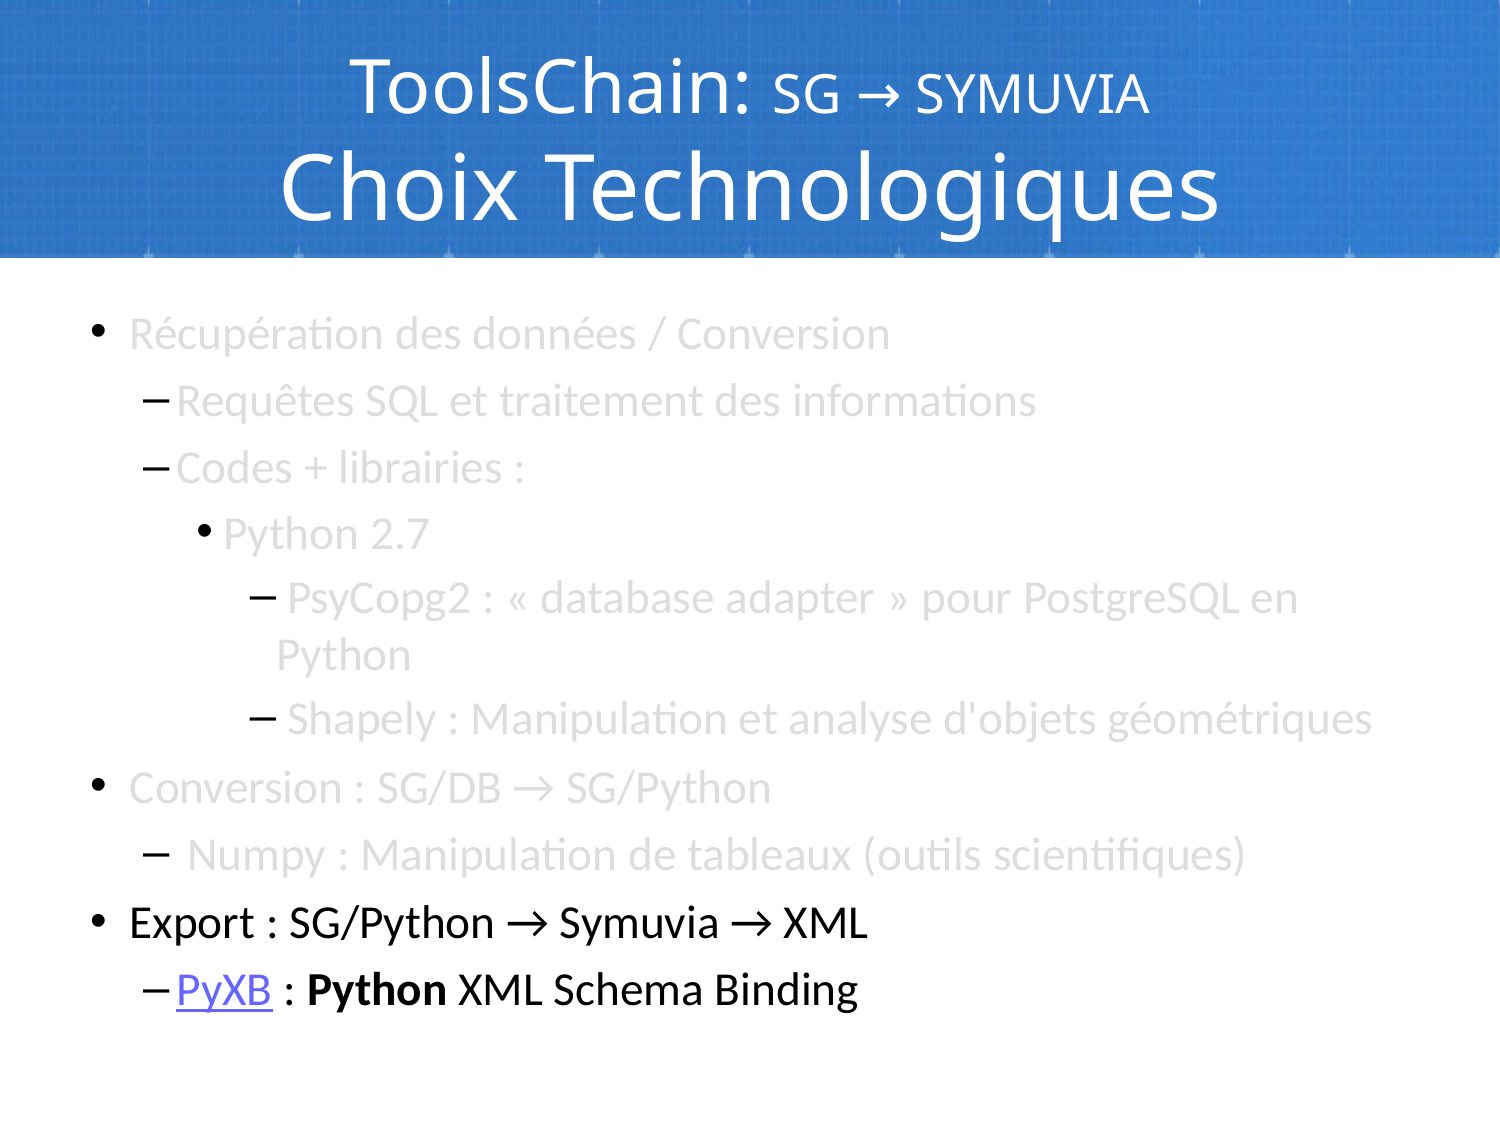

# ToolsChain: SG → SYMUVIA Choix Technologiques
Récupération des données / Conversion
Requêtes SQL et traitement des informations
Codes + librairies :
Python 2.7
 PsyCopg2 : « database adapter » pour PostgreSQL en Python
 Shapely : Manipulation et analyse d'objets géométriques
Conversion : SG/DB → SG/Python
 Numpy : Manipulation de tableaux (outils scientifiques)
Export : SG/Python → Symuvia → XML
PyXB : Python XML Schema Binding